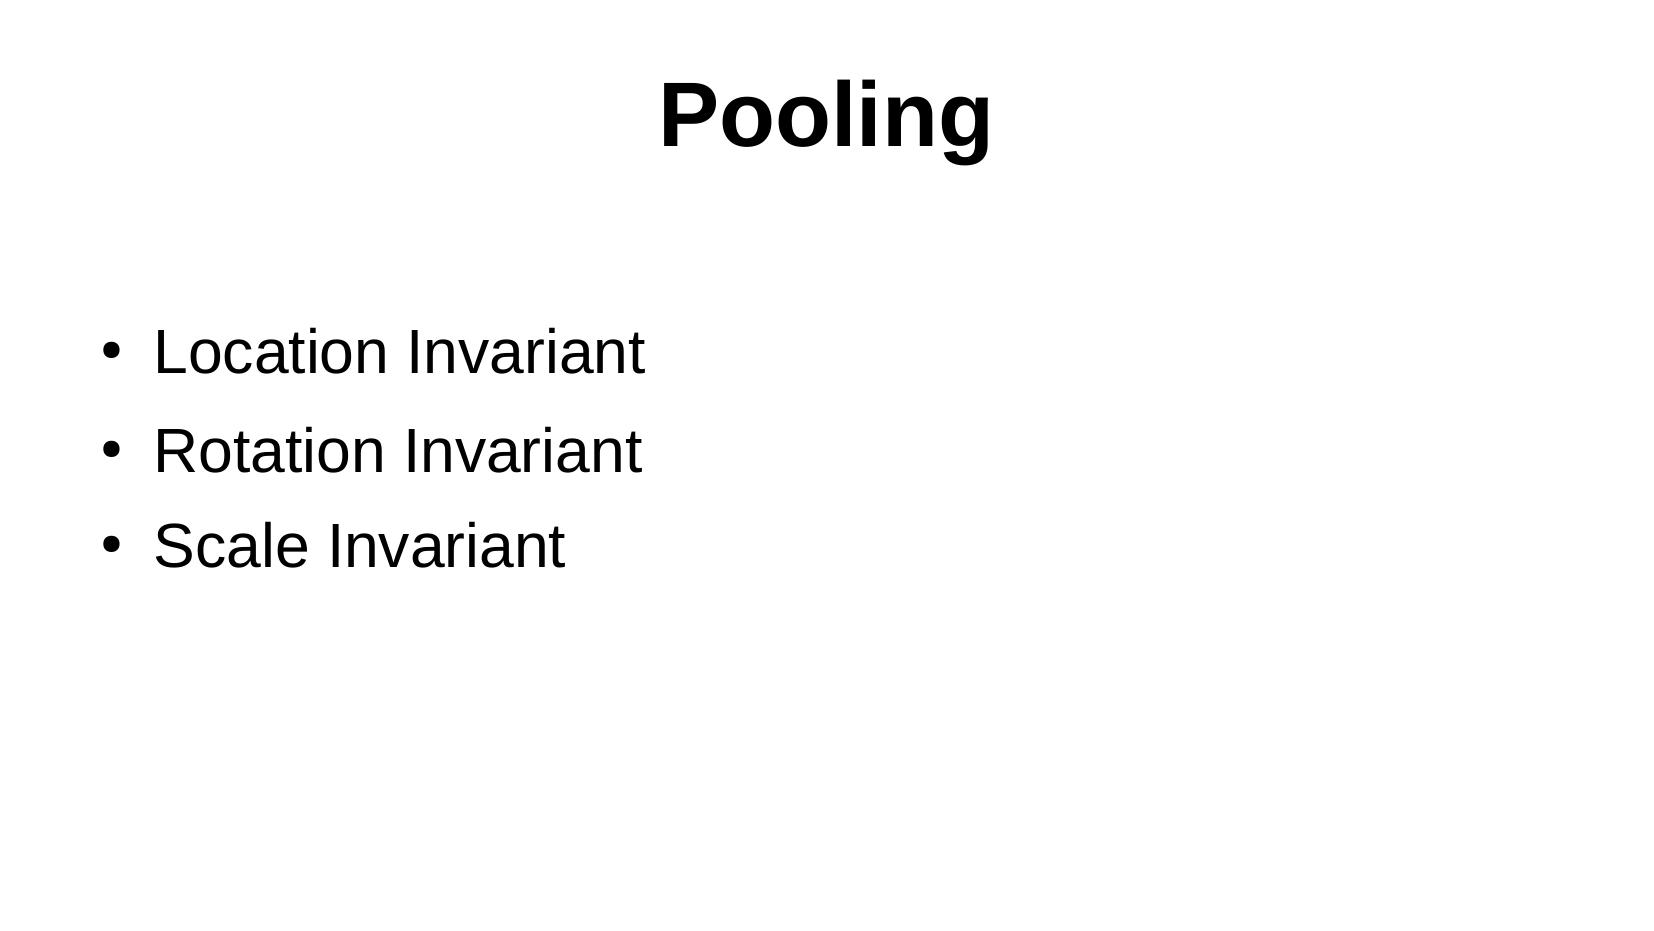

# Pooling
Location Invariant
Rotation Invariant
Scale Invariant